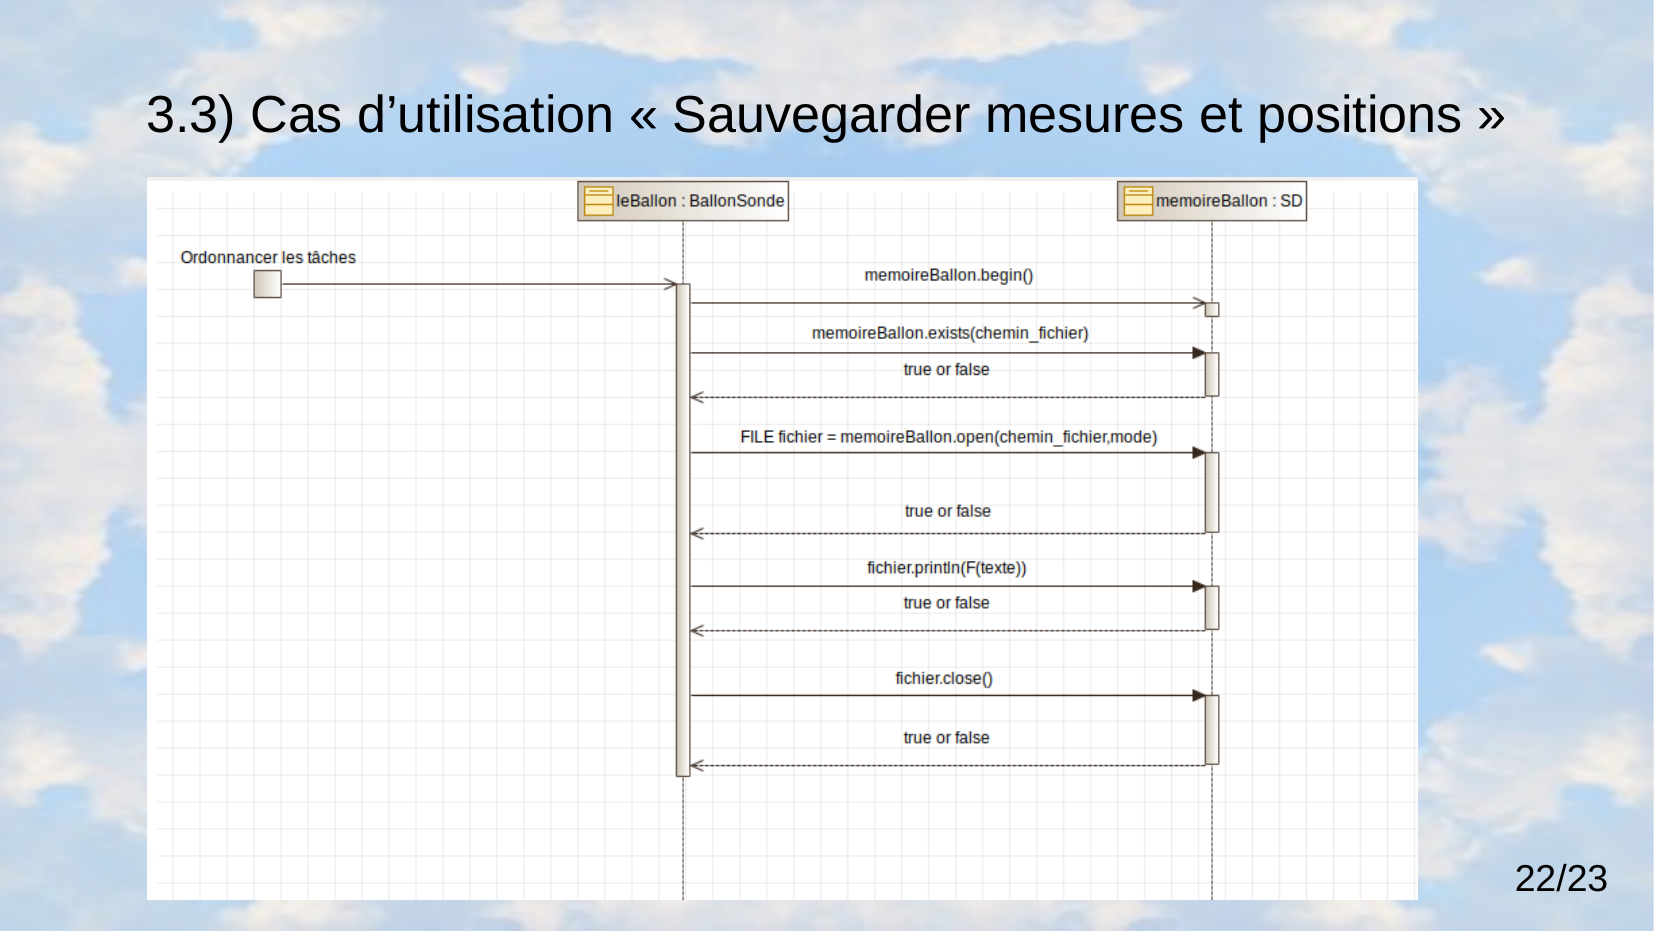

# 3.3) Cas d’utilisation « Sauvegarder mesures et positions »